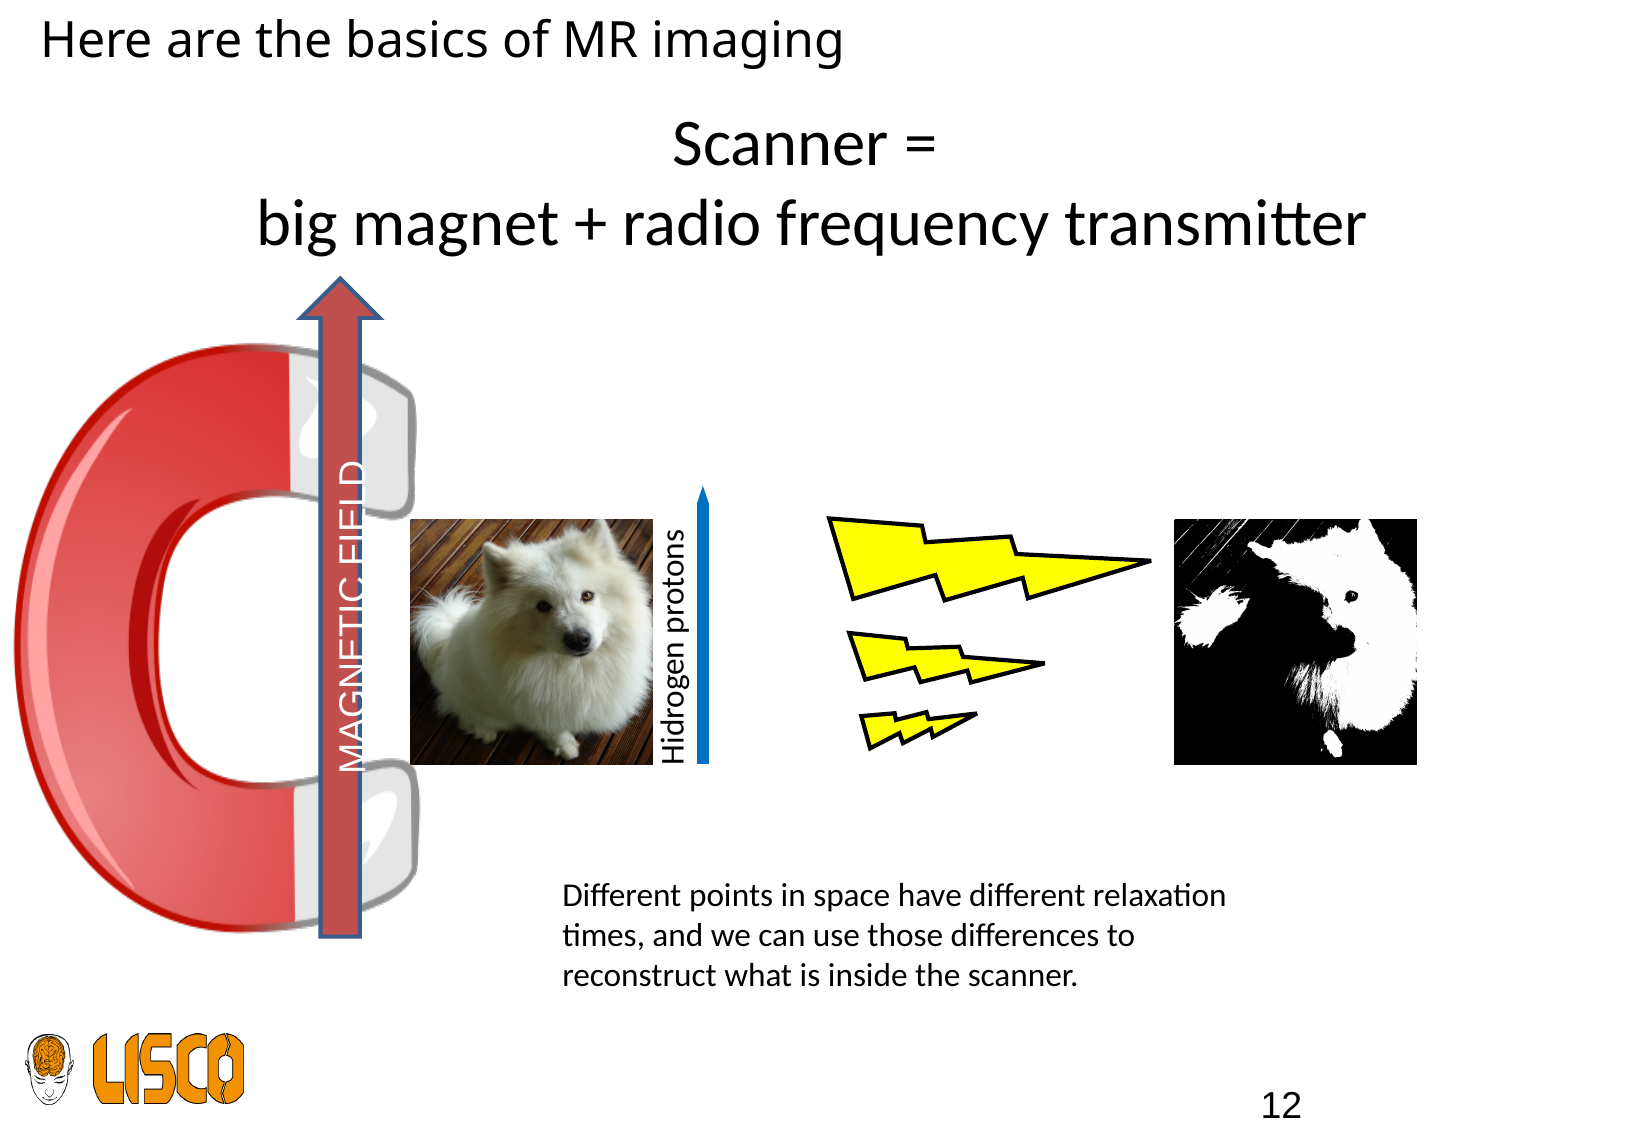

Here are the basics of MR imaging
Scanner =
big magnet + radio frequency transmitter
MAGNETIC FIELD
Hidrogen protons
Different points in space have different relaxation times, and we can use those differences to reconstruct what is inside the scanner.